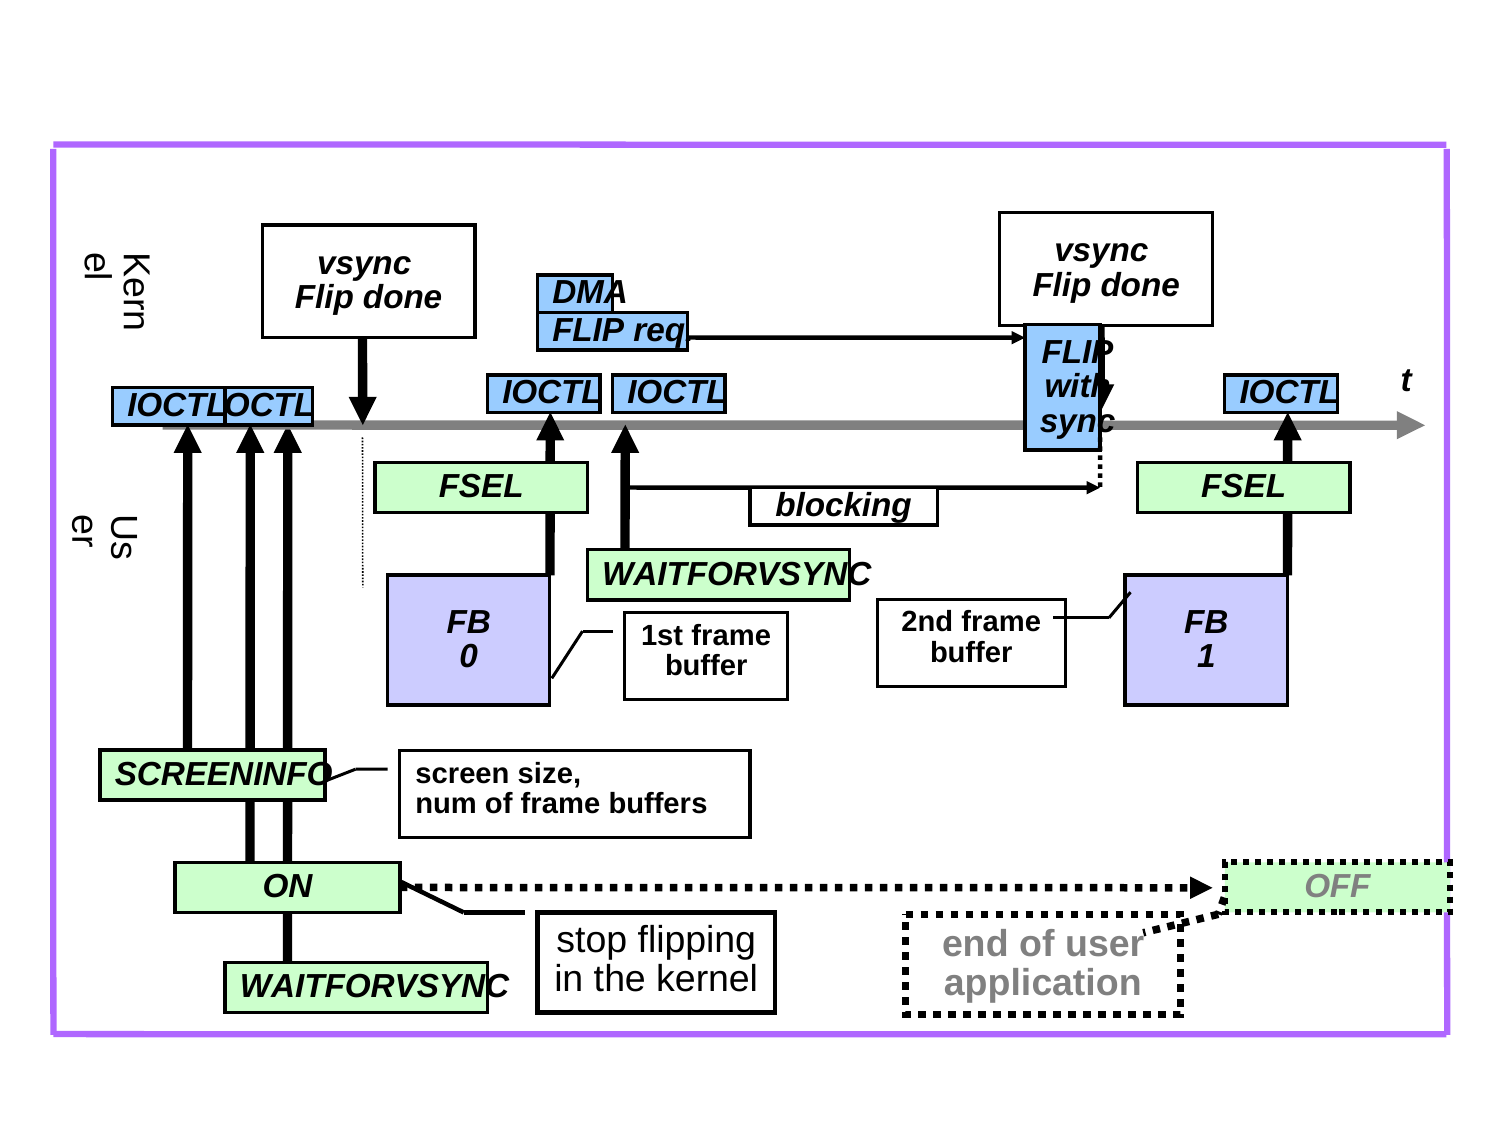

vsync
Flip done
vsync
Flip done
Kernel
DMA
FLIP req.
FLIP
with
sync
t
IOCTL
IOCTL
IOCTL
IOCTL
IOCTL
FSEL
FSEL
blocking
User
WAITFORVSYNC
FB
0
FB
1
2nd frame buffer
1st frame buffer
SCREENINFO
screen size,
num of frame buffers
ON
OFF
stop flipping in the kernel
end of user application
WAITFORVSYNC